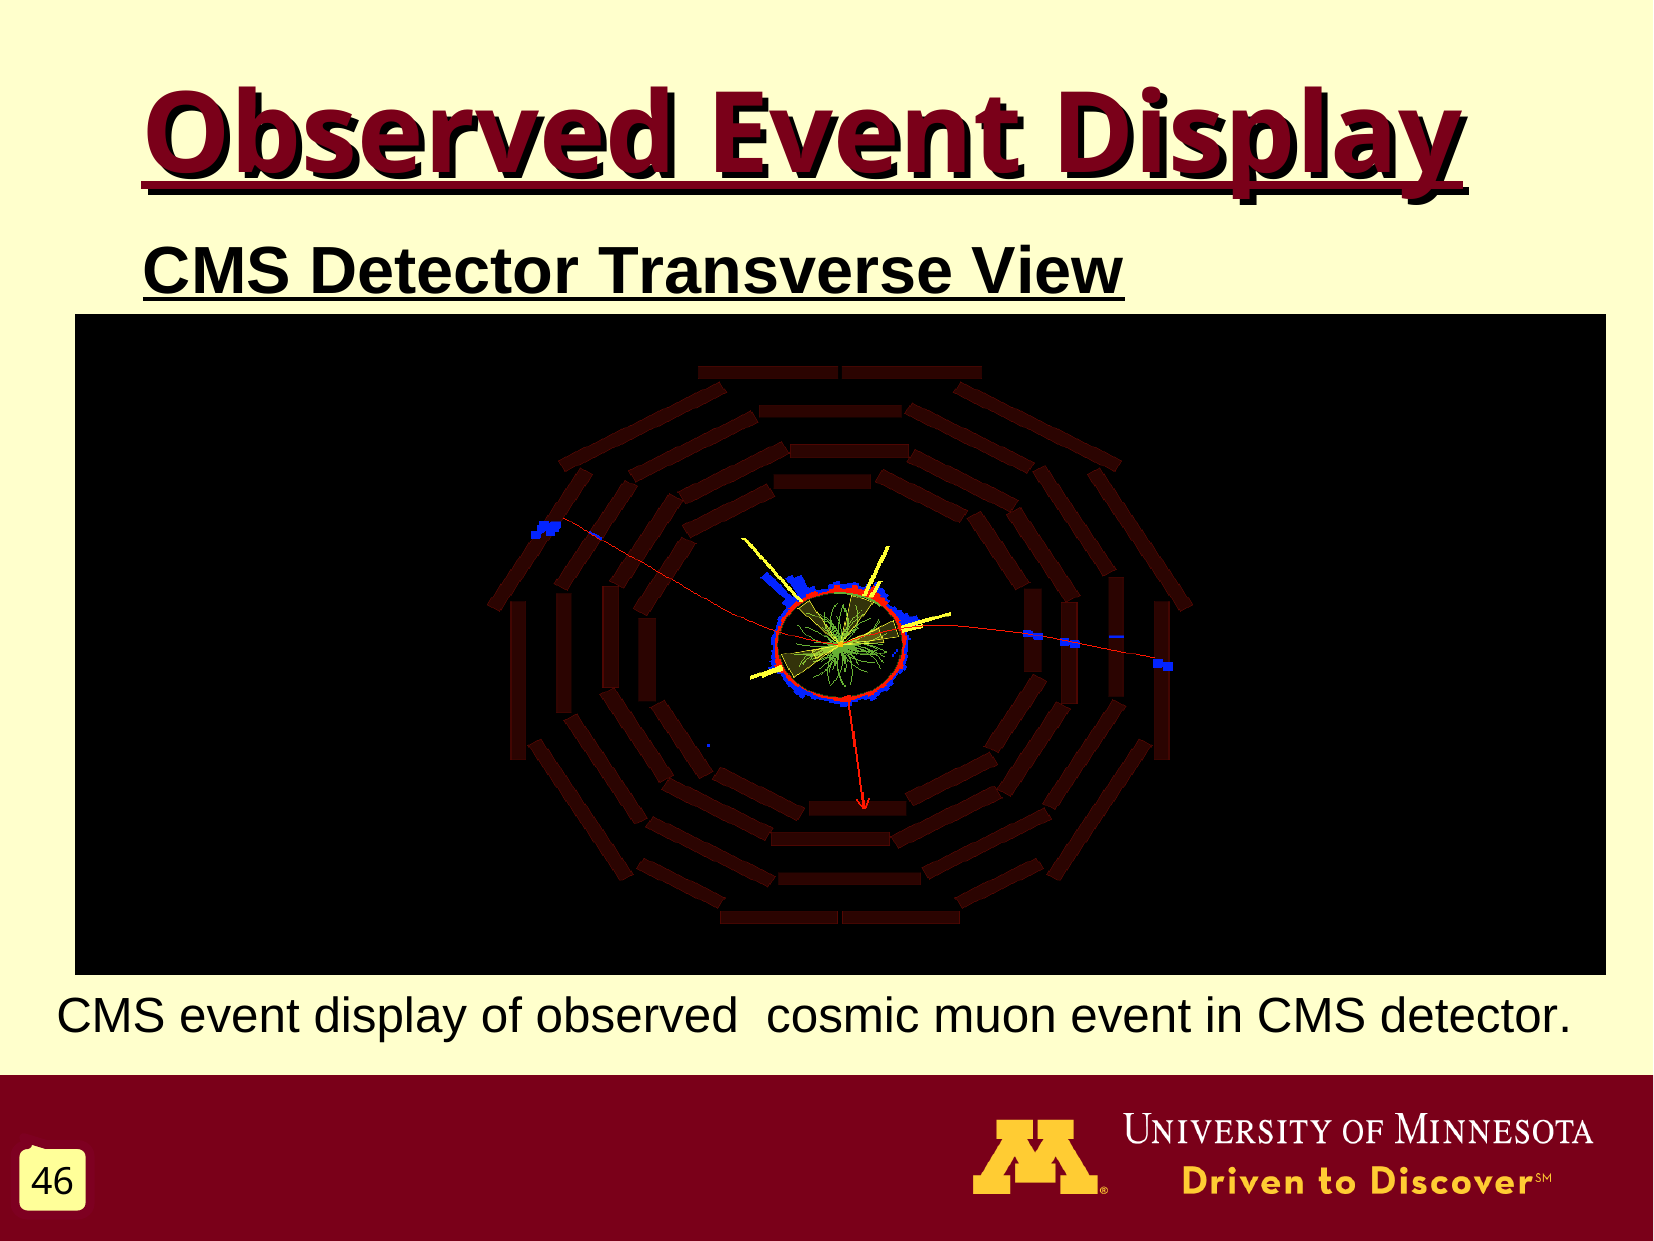

# Observed Event Display
CMS Detector Transverse View
CMS event display of observed cosmic muon event in CMS detector.
46